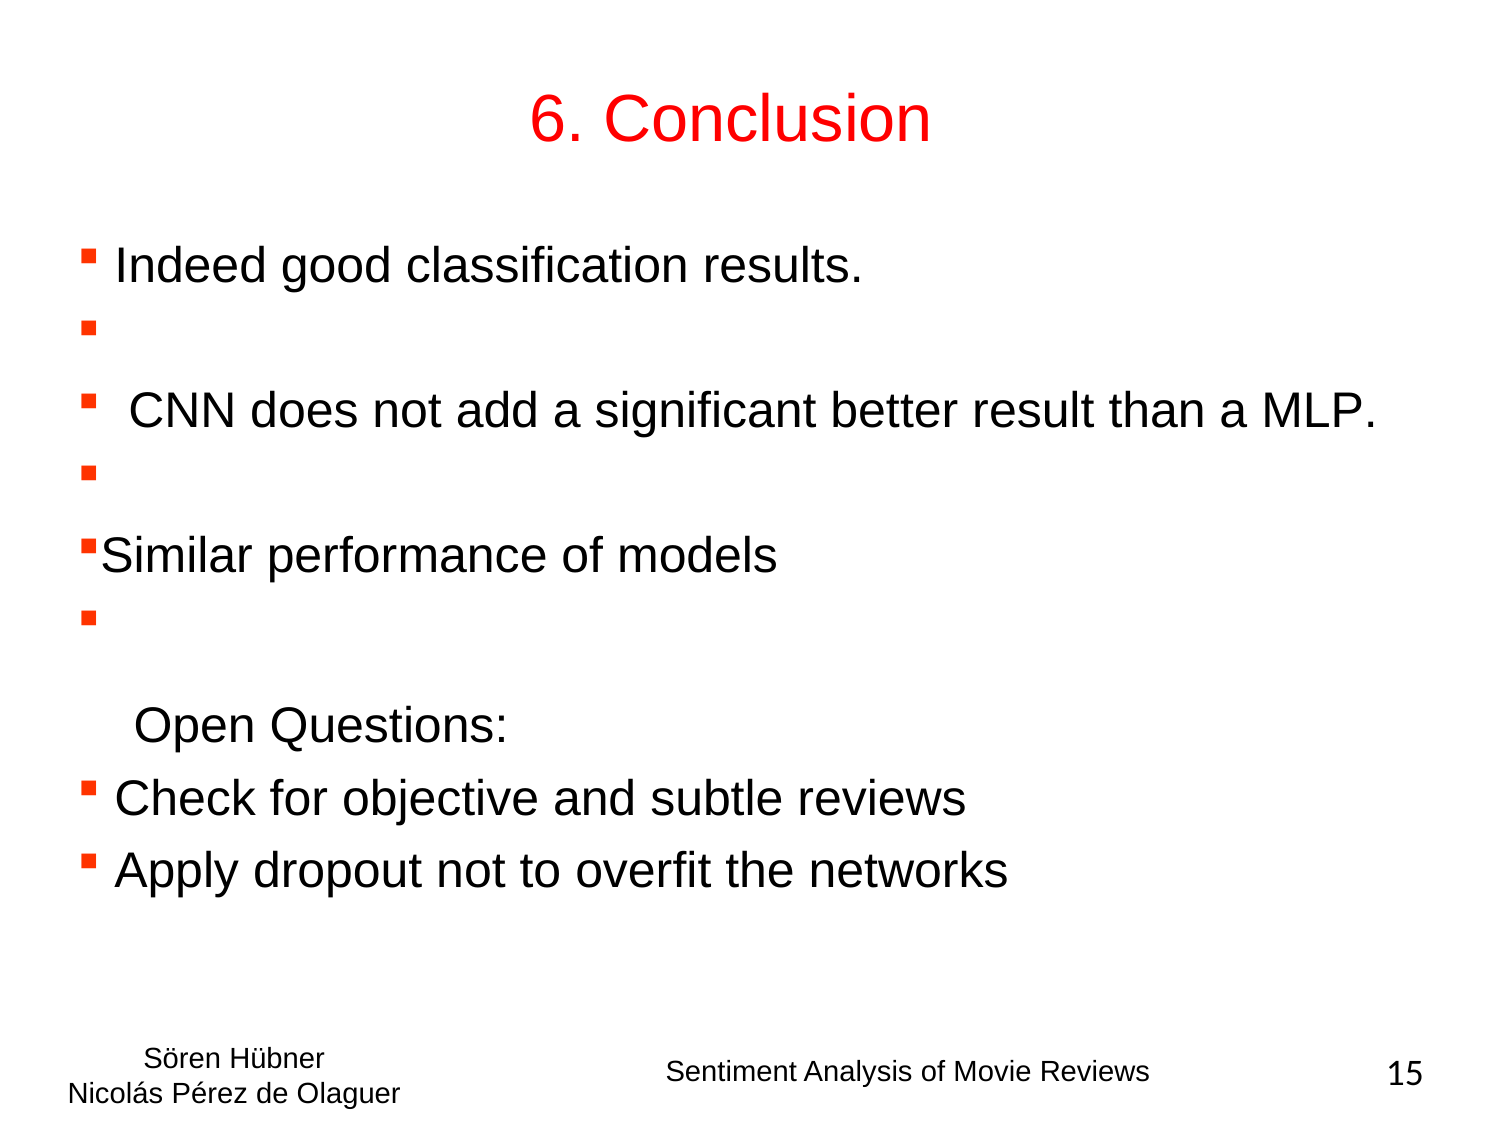

6. Conclusion
# Indeed good classification results.
 CNN does not add a significant better result than a MLP.
Similar performance of models
Open Questions:
 Check for objective and subtle reviews
 Apply dropout not to overfit the networks
Sören Hübner
Nicolás Pérez de Olaguer
Sentiment Analysis of Movie Reviews